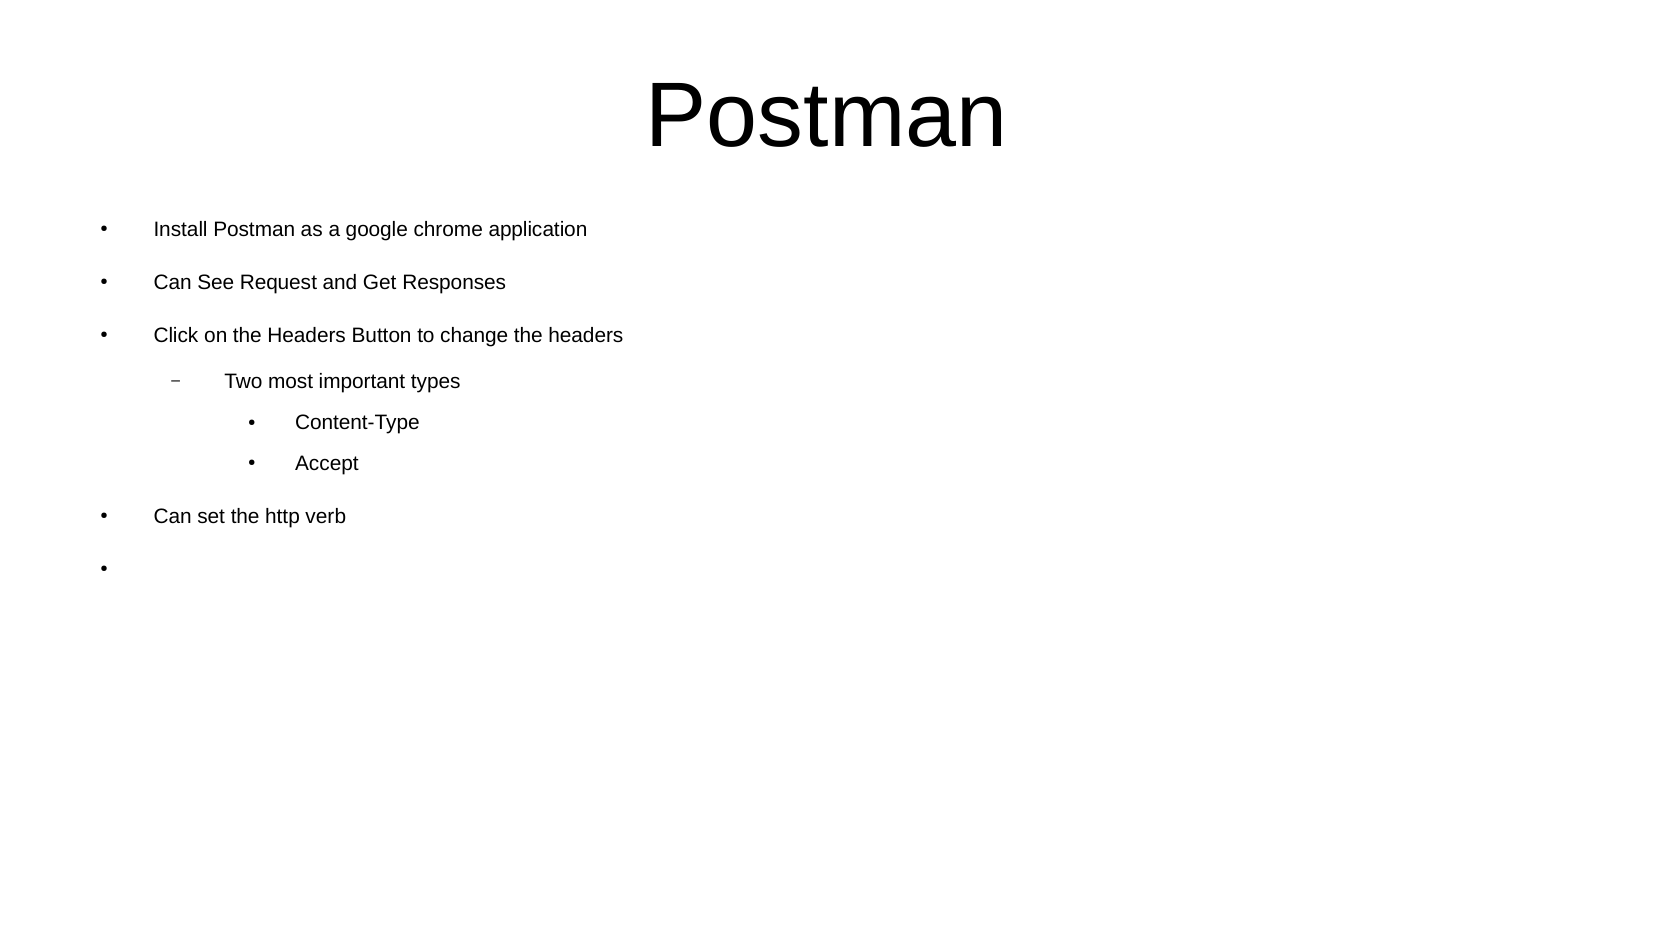

# Postman
Install Postman as a google chrome application
Can See Request and Get Responses
Click on the Headers Button to change the headers
Two most important types
Content-Type
Accept
Can set the http verb